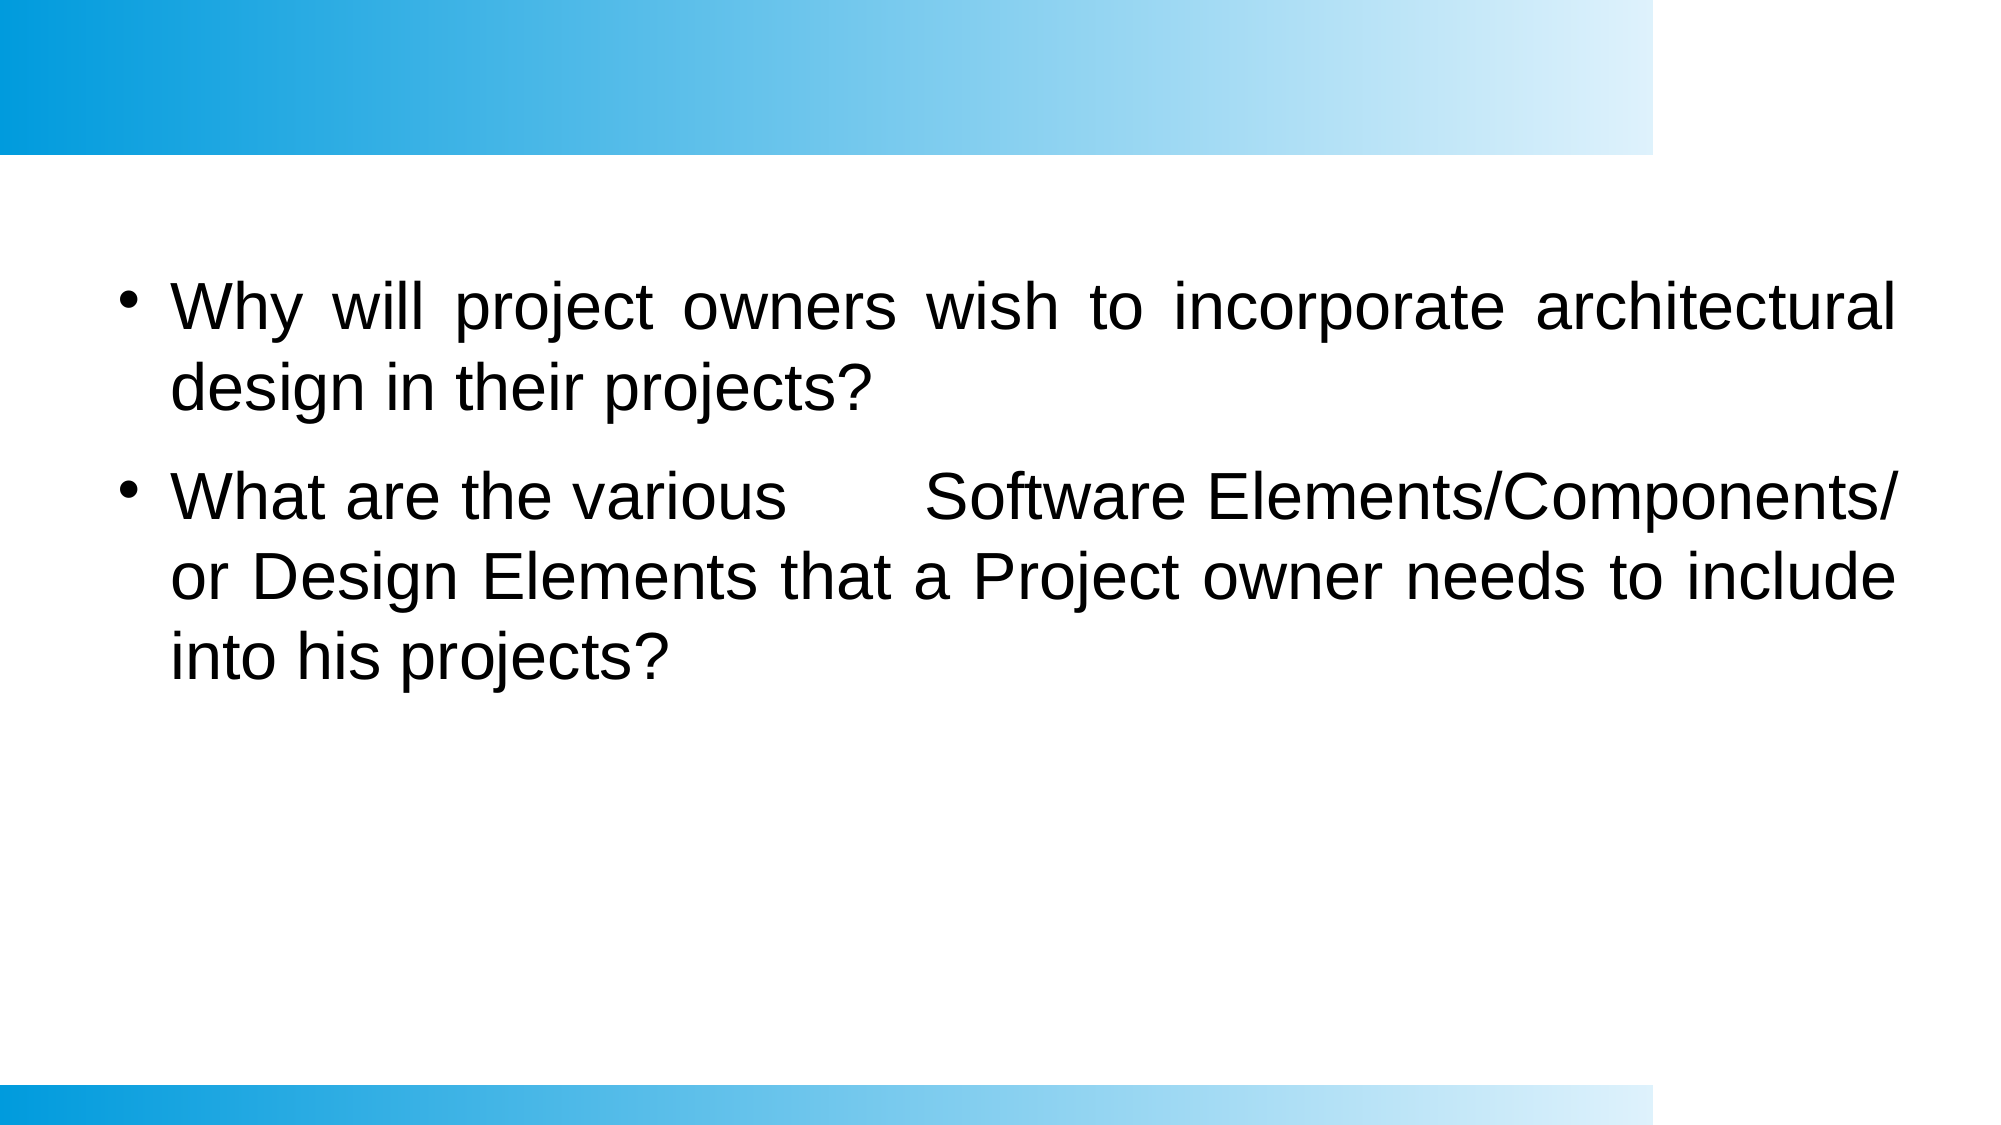

#
Why will project owners wish to incorporate architectural design in their projects?
What are the various 	Software Elements/Components/ or Design Elements that a Project owner needs to include into his projects?